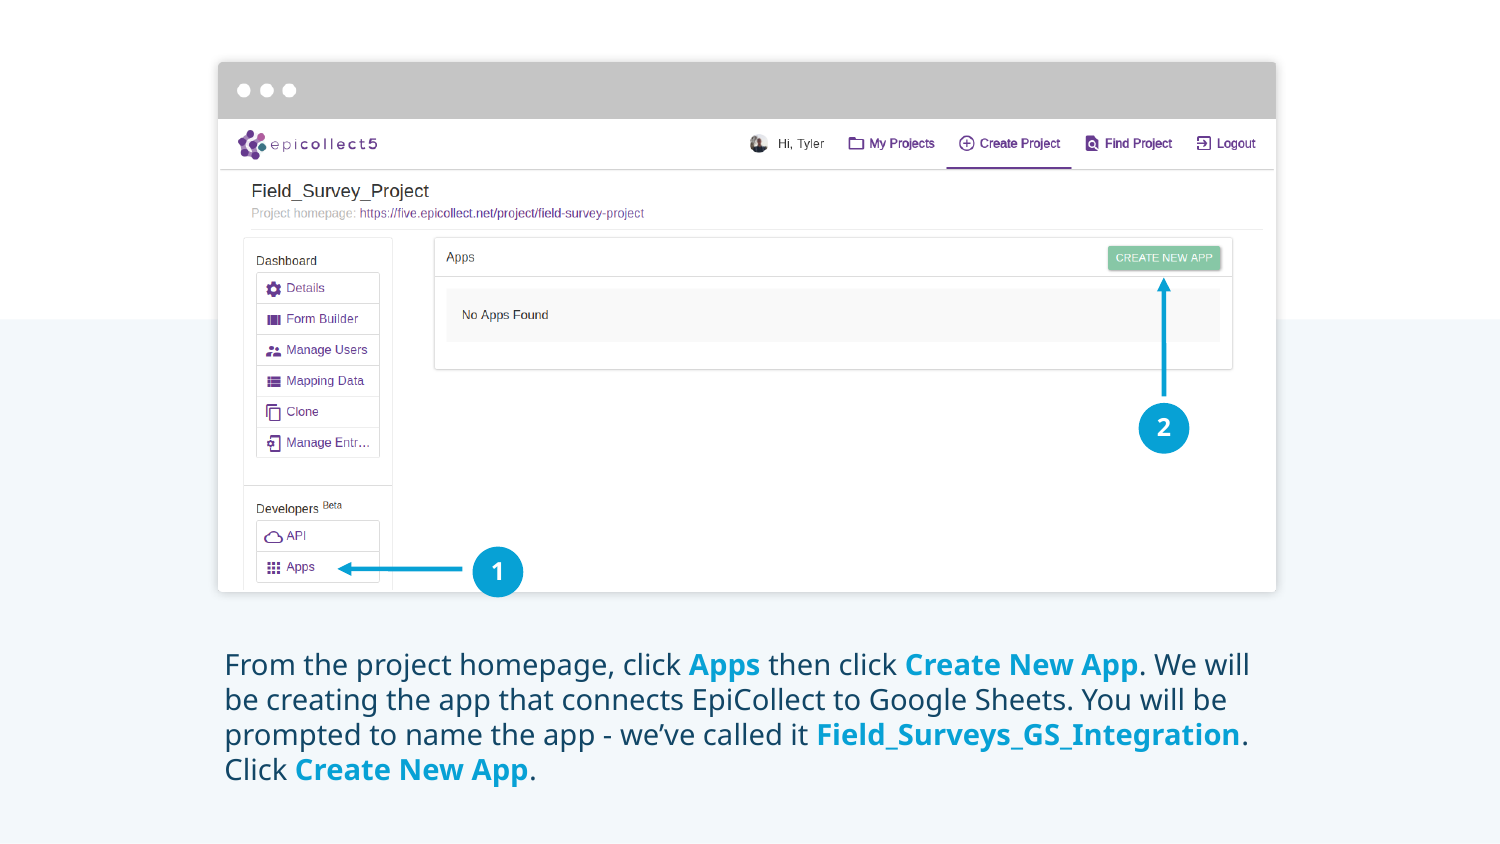

2
1
From the project homepage, click Apps then click Create New App. We will be creating the app that connects EpiCollect to Google Sheets. You will be prompted to name the app - we’ve called it Field_Surveys_GS_Integration. Click Create New App.